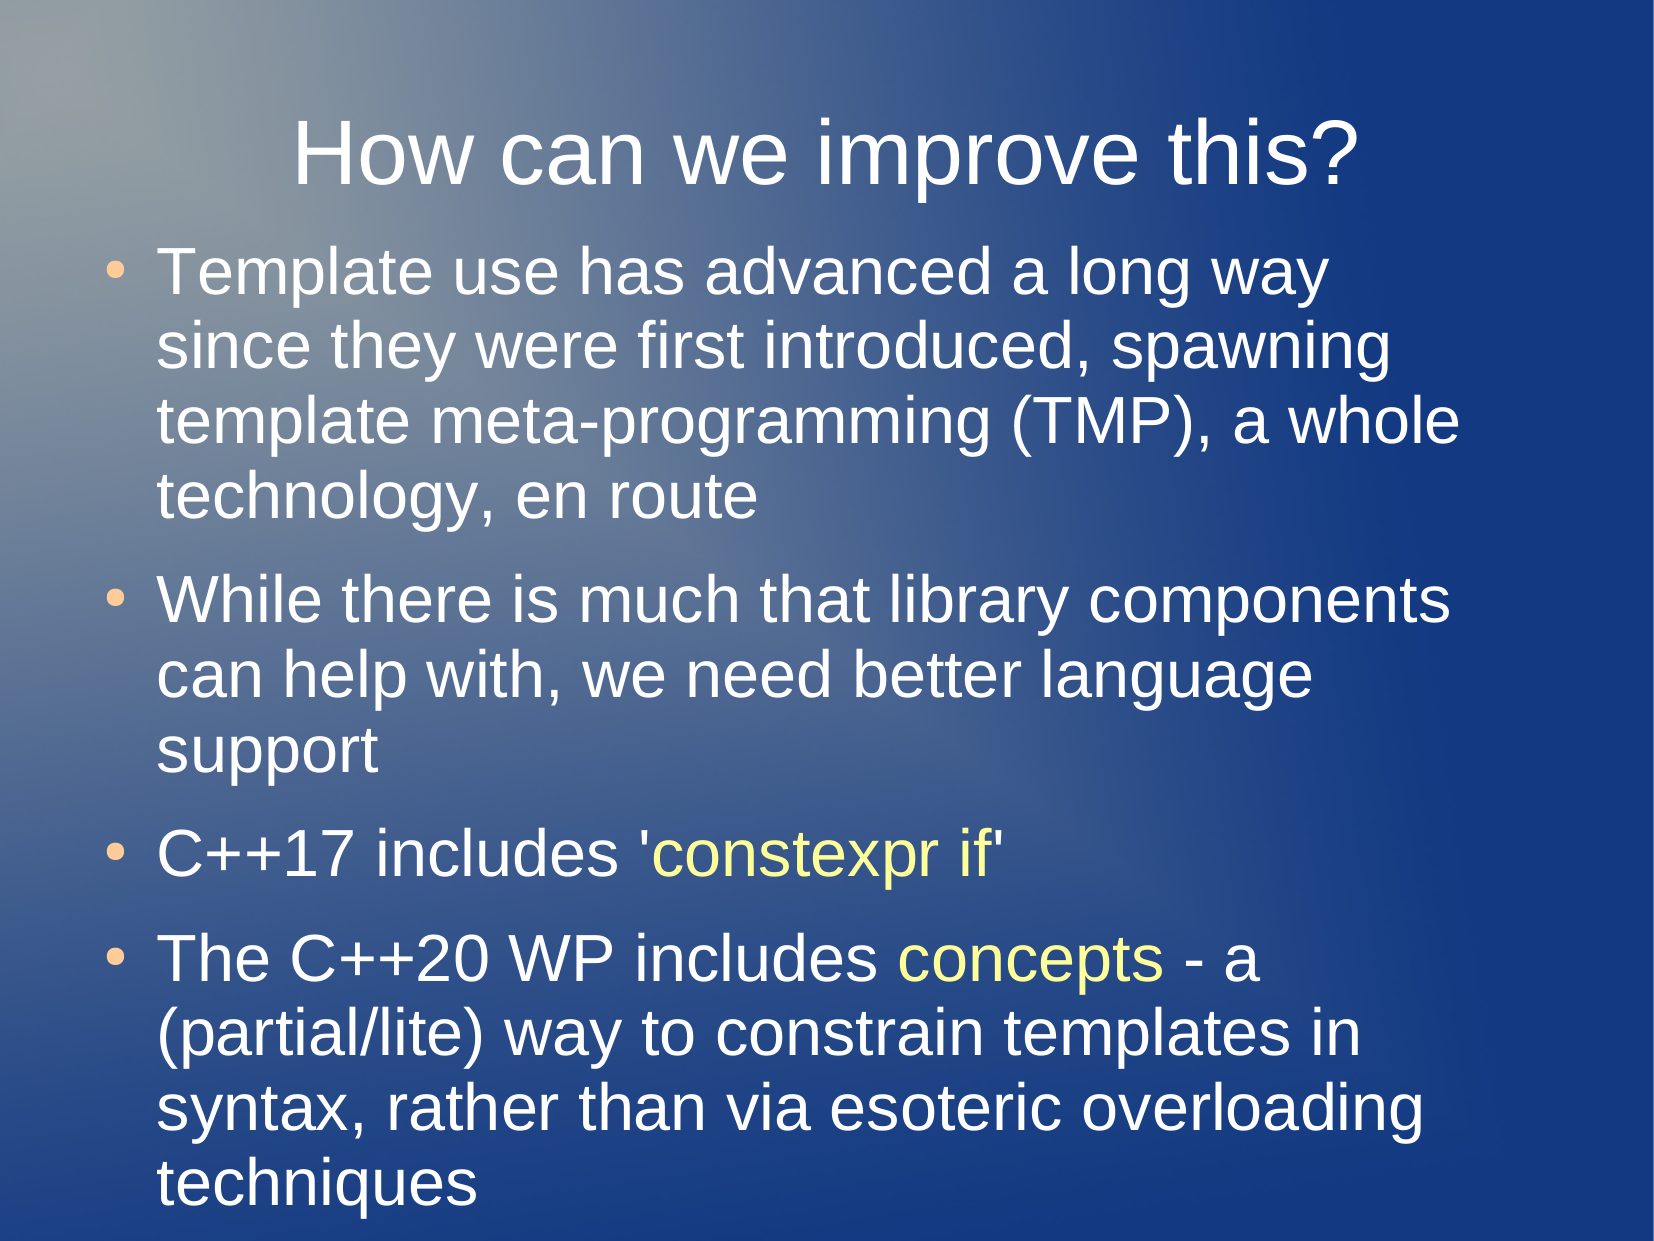

# How can we improve this?
Template use has advanced a long way since they were first introduced, spawning template meta-programming (TMP), a whole technology, en route
While there is much that library components can help with, we need better language support
C++17 includes 'constexpr if'
The C++20 WP includes concepts - a (partial/lite) way to constrain templates in syntax, rather than via esoteric overloading techniques